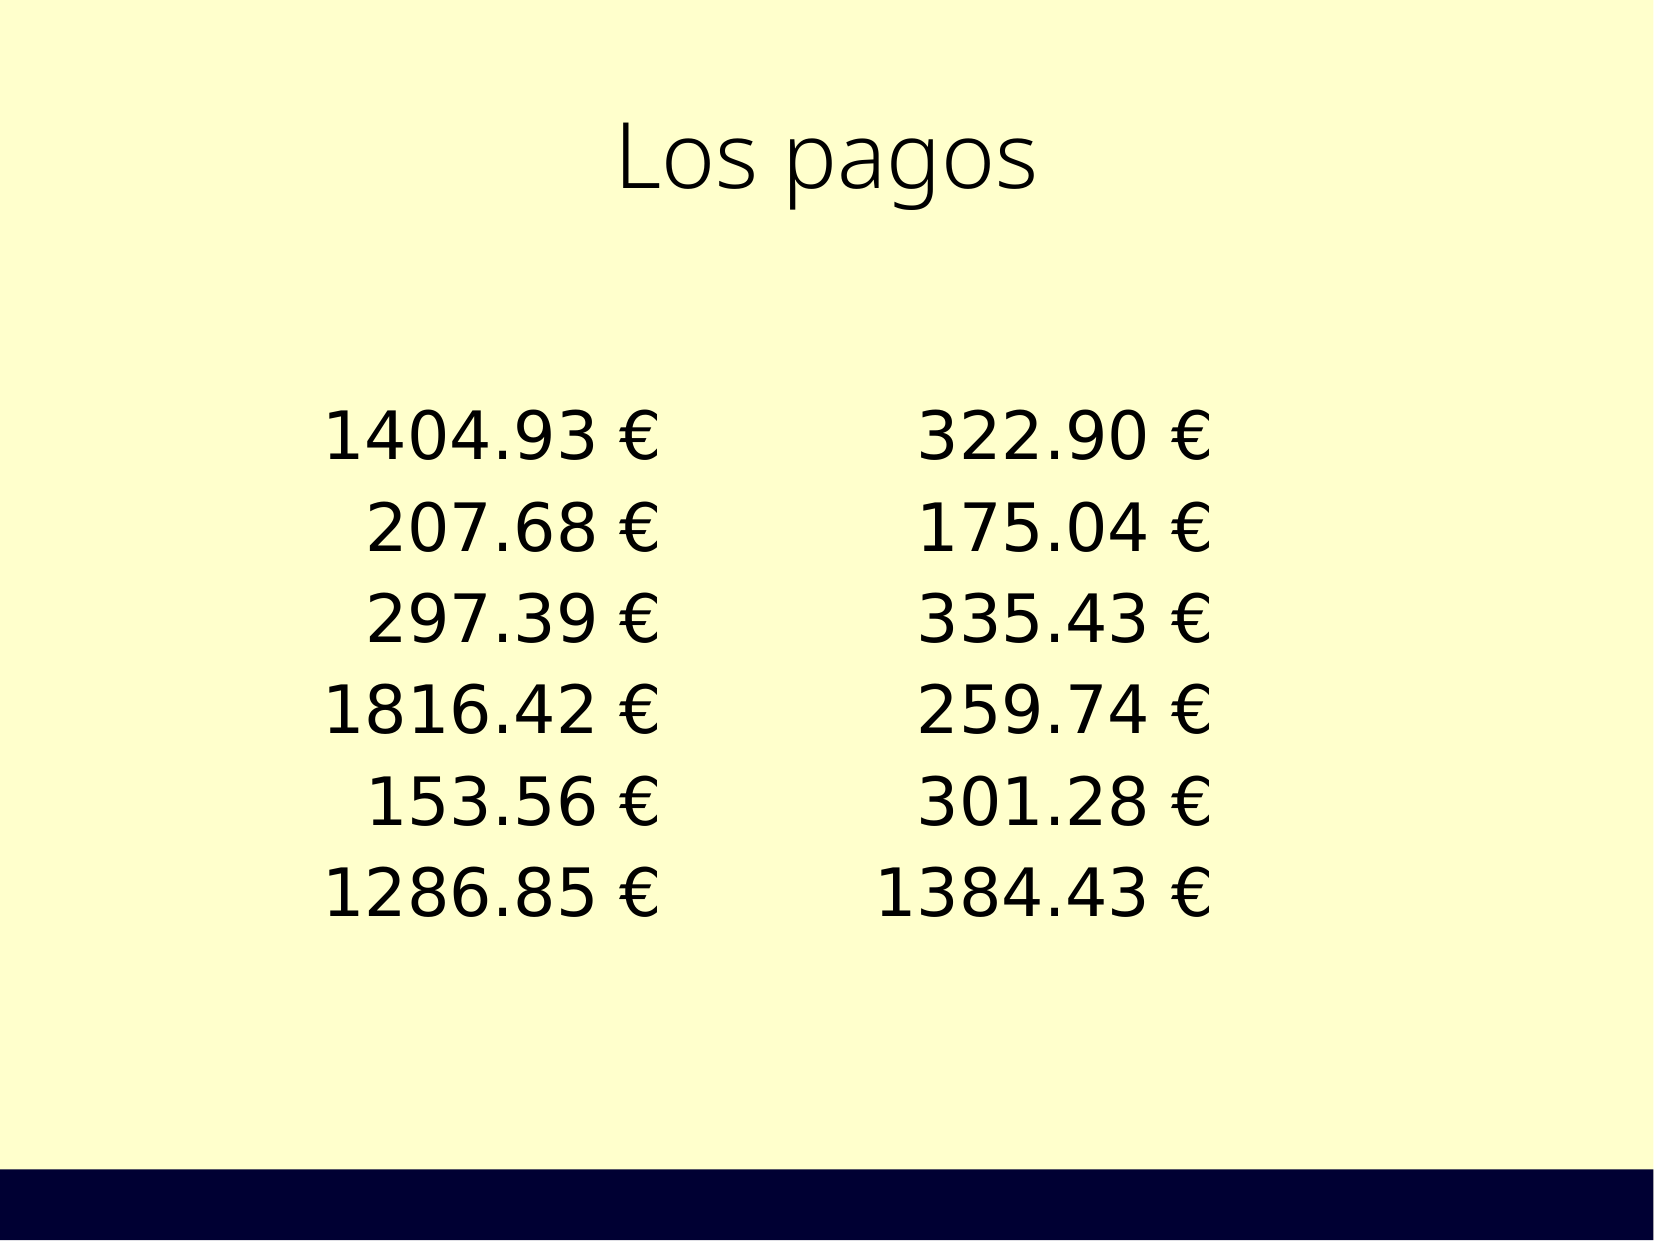

# Los pagos
1404.93 €
207.68 €
297.39 €
1816.42 €
153.56 €
1286.85 €
322.90 €
175.04 €
335.43 €
259.74 €
301.28 €
1384.43 €